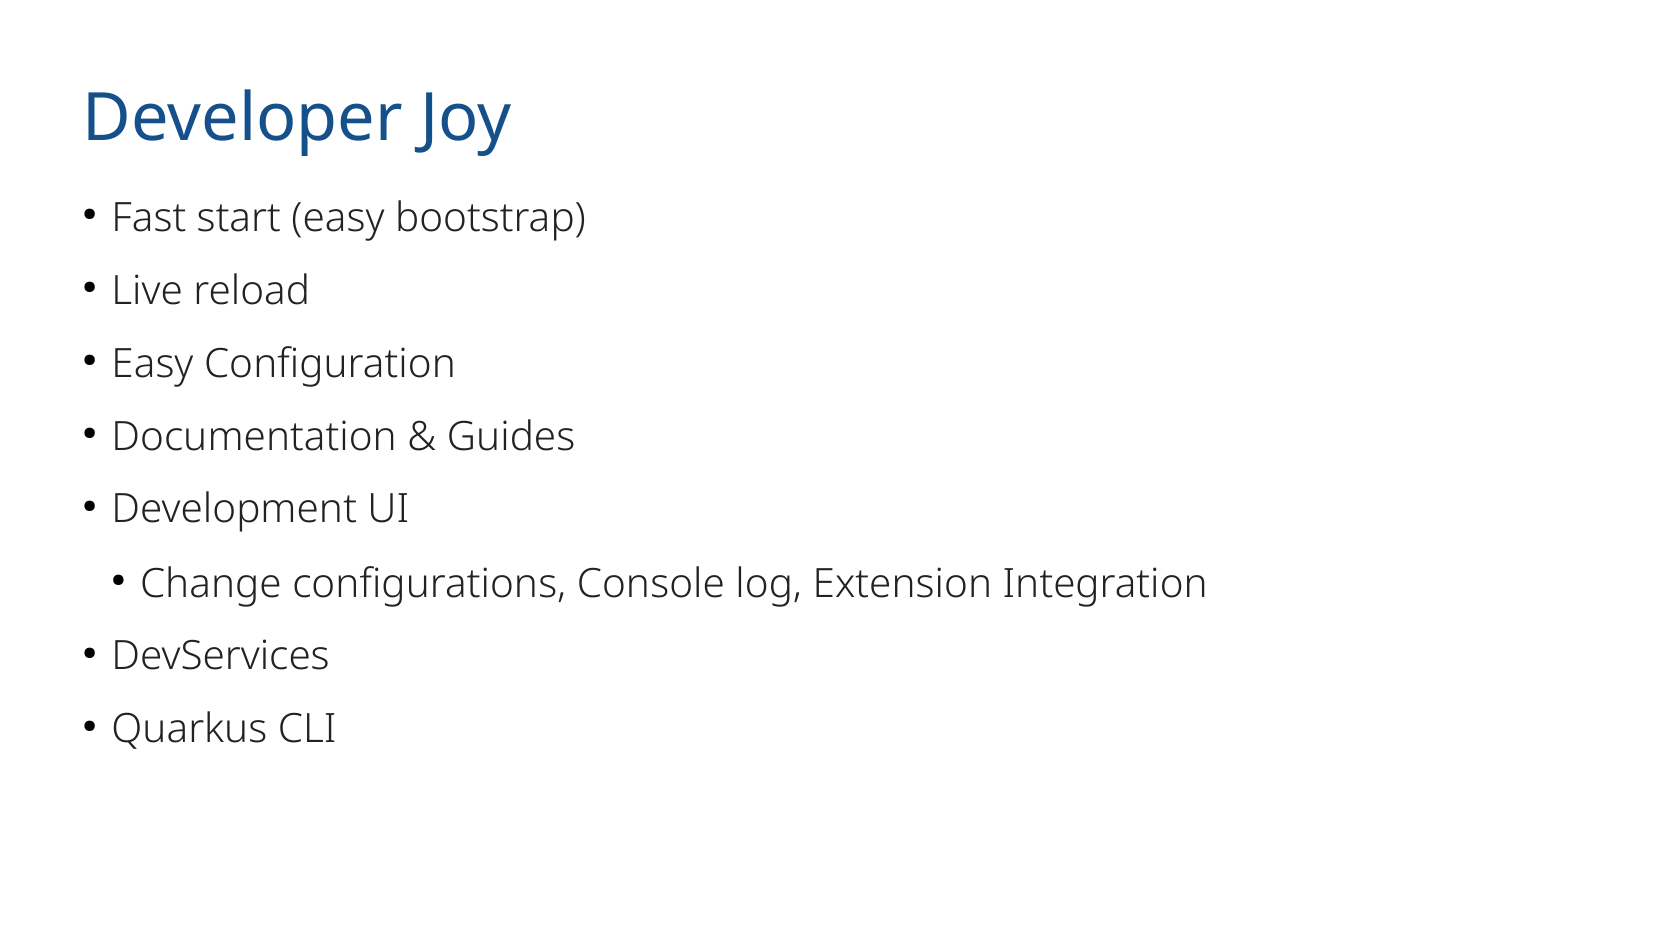

# Developer Joy
Fast start (easy bootstrap)
Live reload
Easy Configuration
Documentation & Guides
Development UI
Change configurations, Console log, Extension Integration
DevServices
Quarkus CLI